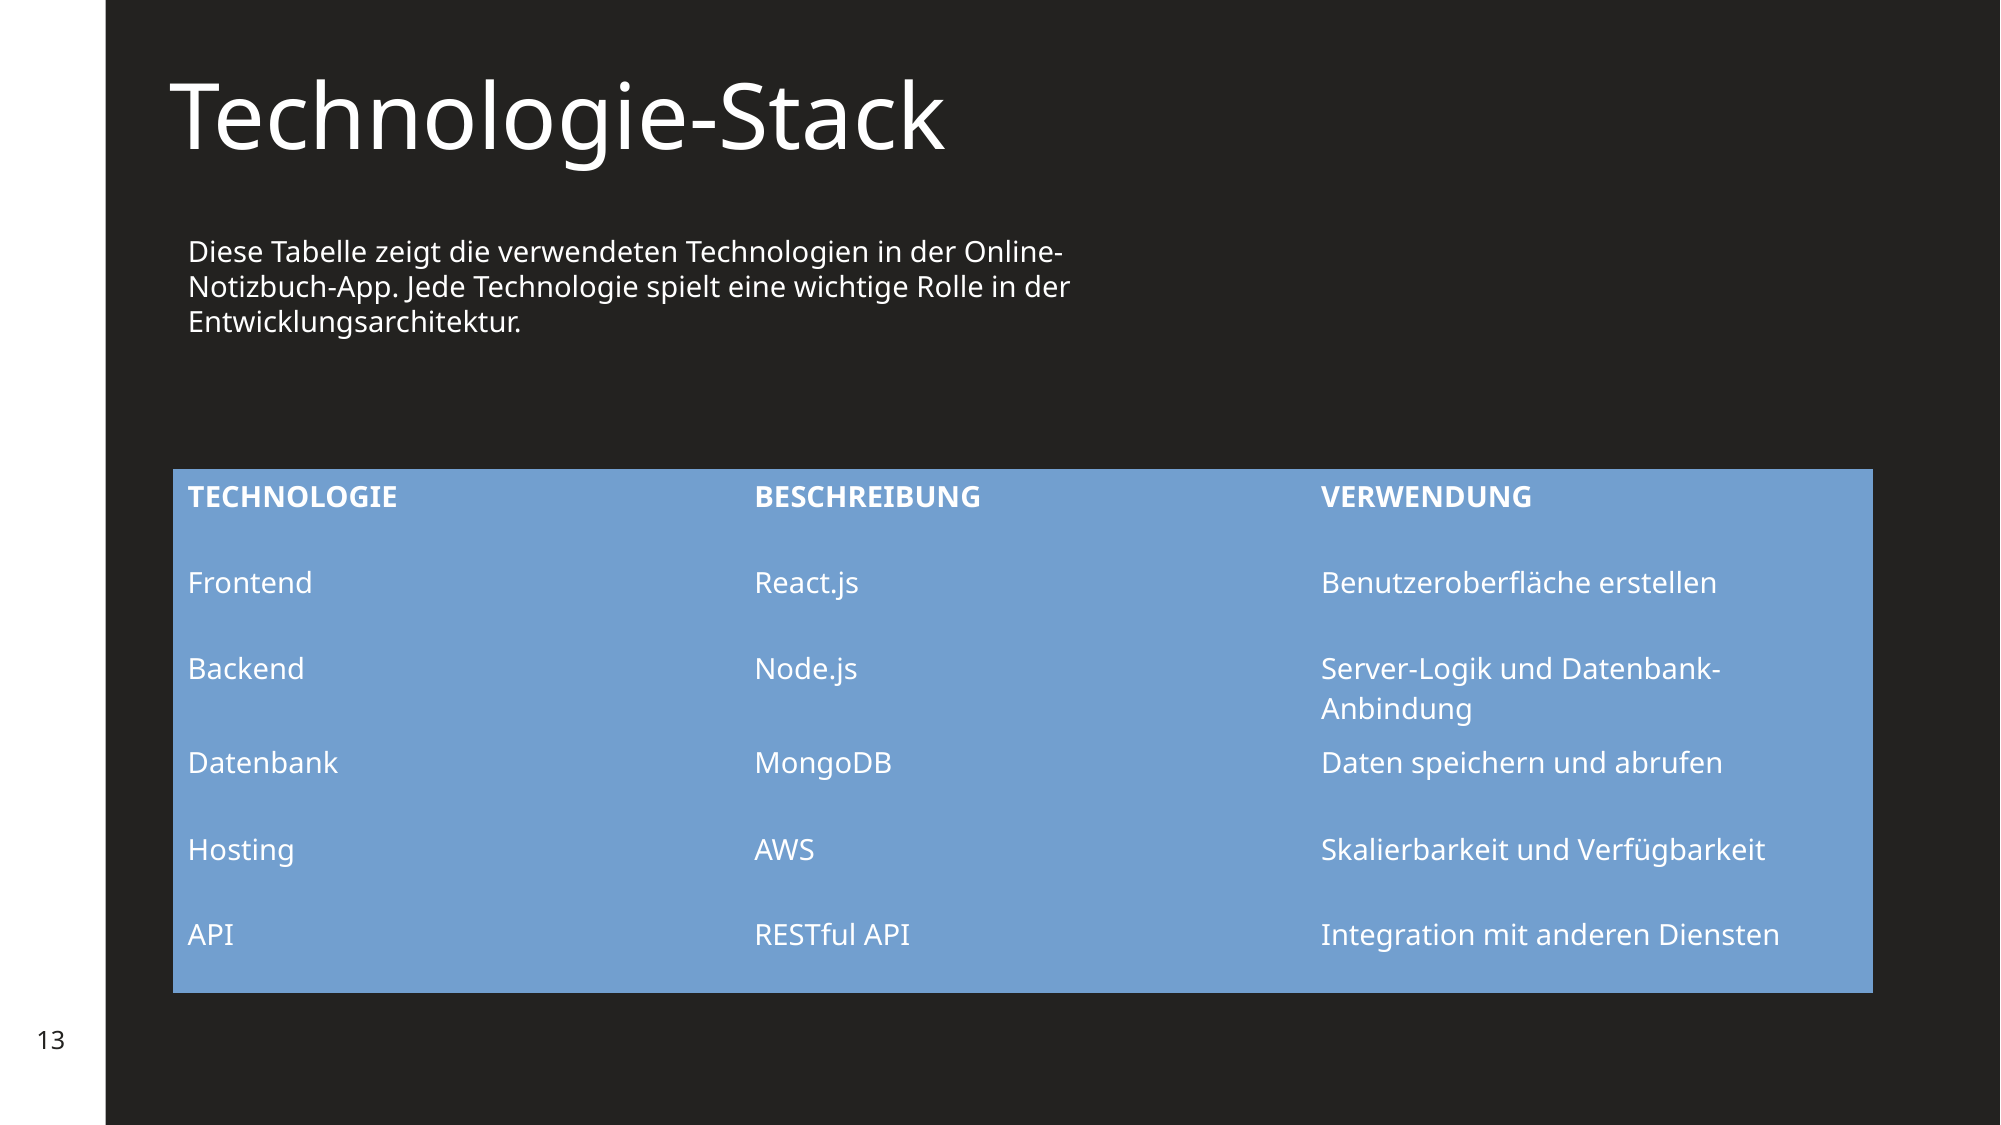

Technologie-Stack
Diese Tabelle zeigt die verwendeten Technologien in der Online-Notizbuch-App. Jede Technologie spielt eine wichtige Rolle in der Entwicklungsarchitektur.
| TECHNOLOGIE | BESCHREIBUNG | VERWENDUNG |
| --- | --- | --- |
| Frontend | React.js | Benutzeroberfläche erstellen |
| Backend | Node.js | Server-Logik und Datenbank-Anbindung |
| Datenbank | MongoDB | Daten speichern und abrufen |
| Hosting | AWS | Skalierbarkeit und Verfügbarkeit |
| API | RESTful API | Integration mit anderen Diensten |